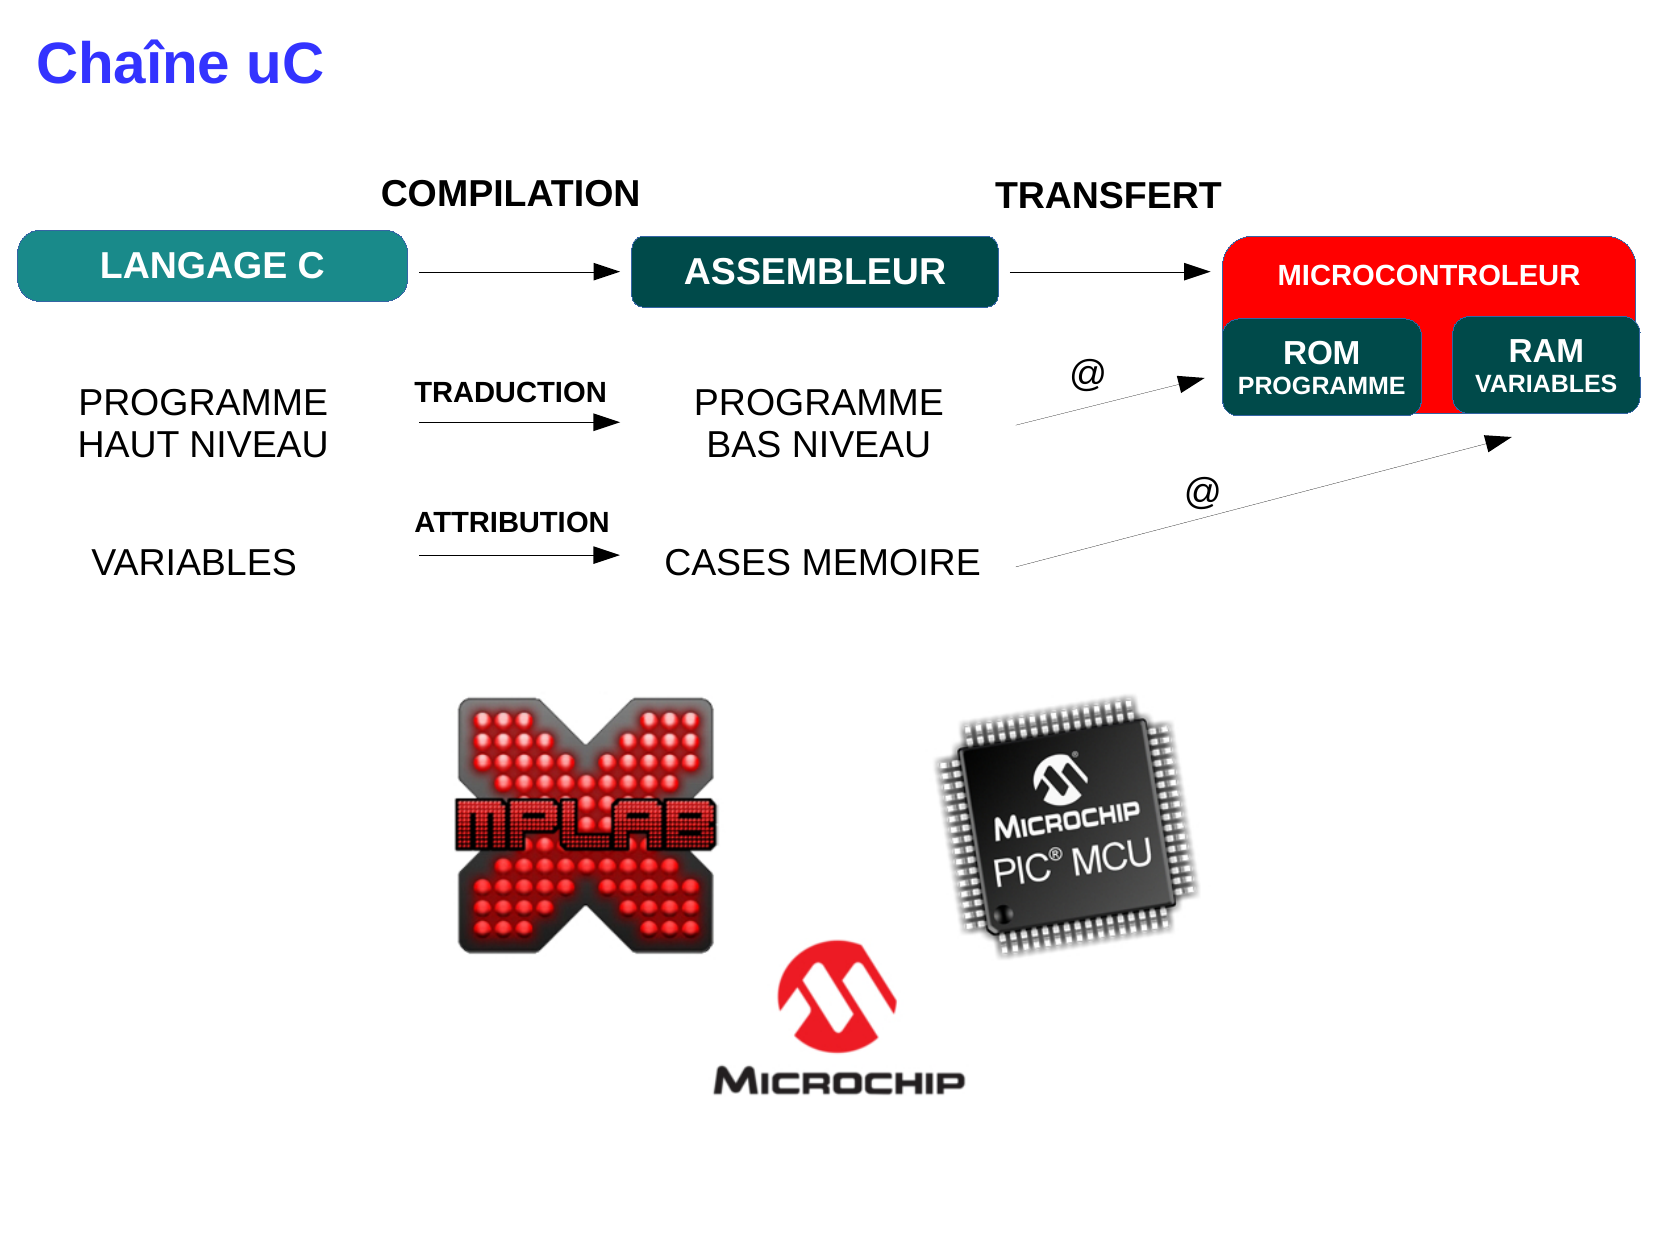

Chaîne uC
COMPILATION
TRANSFERT
LANGAGE C
ASSEMBLEUR
MICROCONTROLEUR
RAM
VARIABLES
ROM
PROGRAMME
@
TRADUCTION
PROGRAMME
HAUT NIVEAU
PROGRAMME
BAS NIVEAU
@
ATTRIBUTION
VARIABLES
CASES MEMOIRE